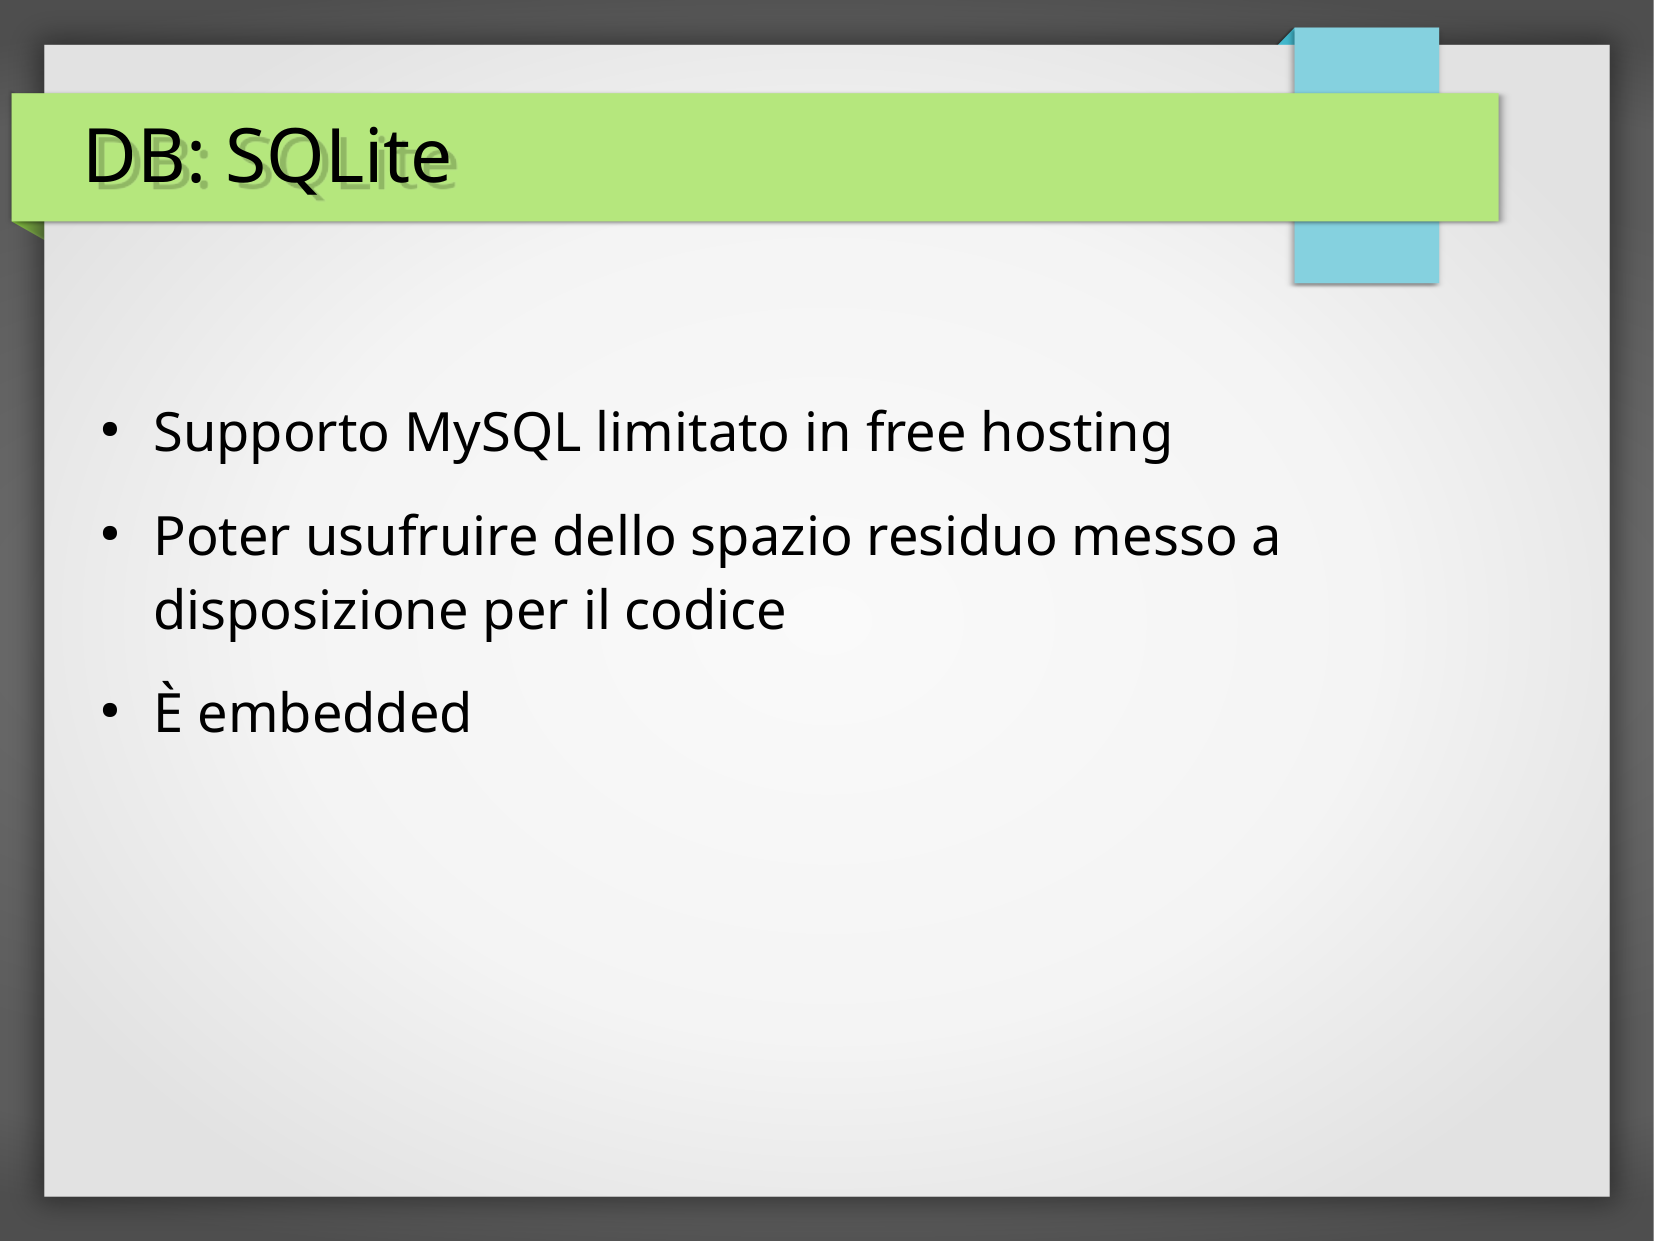

# DB: SQLite
Supporto MySQL limitato in free hosting
Poter usufruire dello spazio residuo messo a disposizione per il codice
È embedded